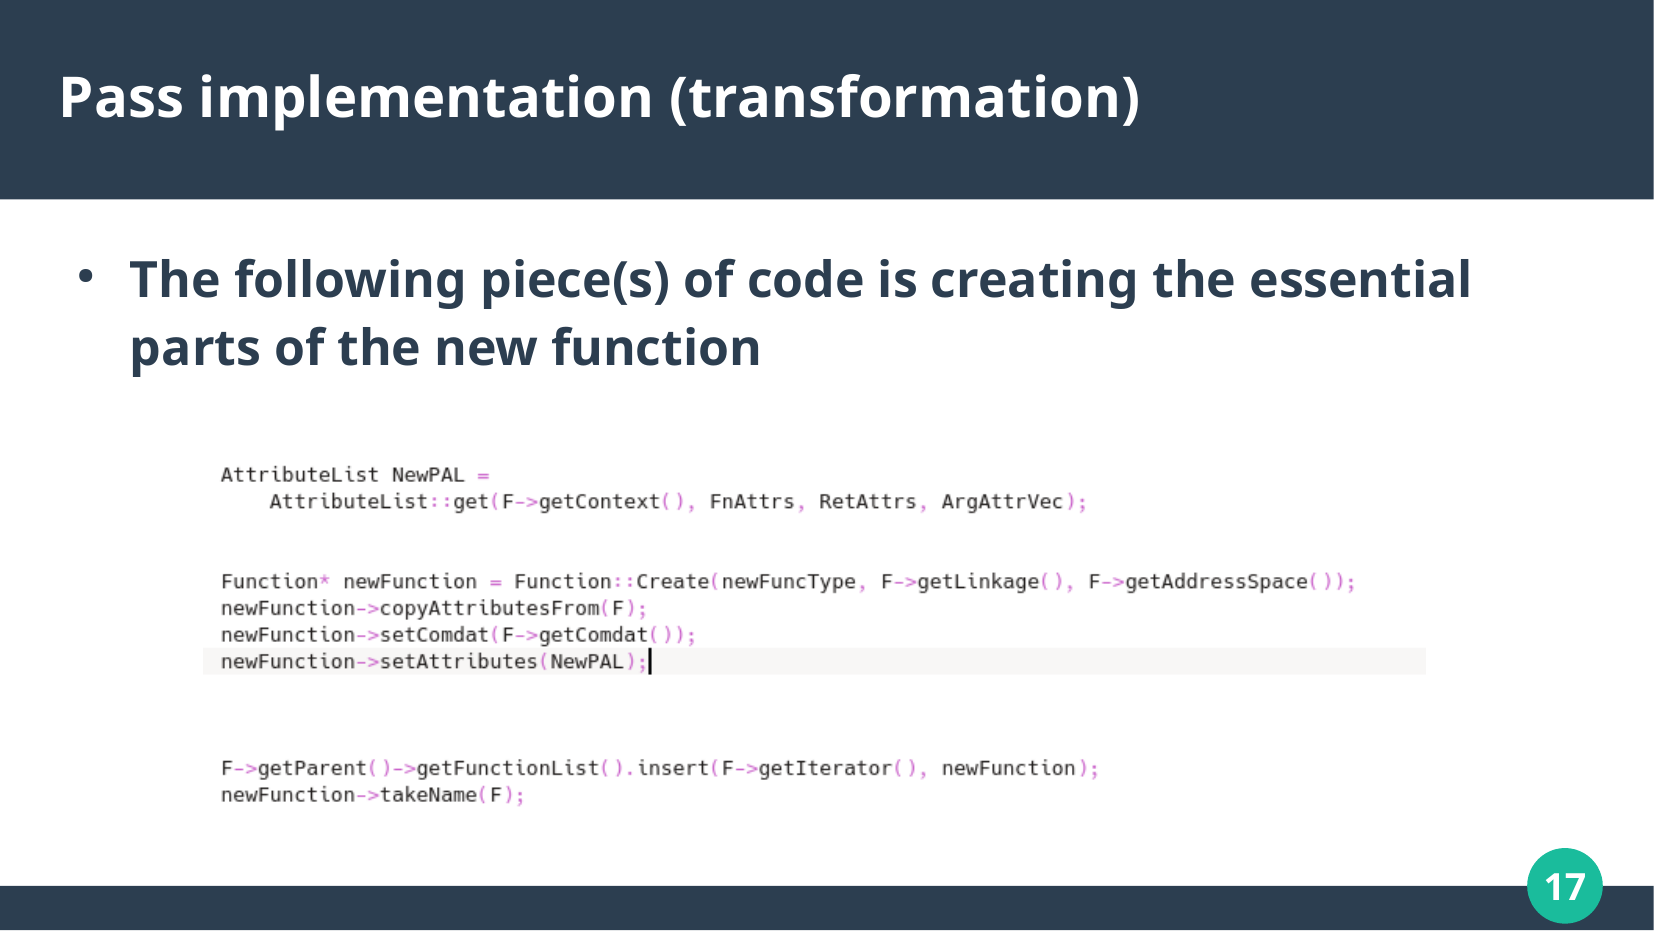

# Pass implementation (transformation)
The following piece(s) of code is creating the essential parts of the new function